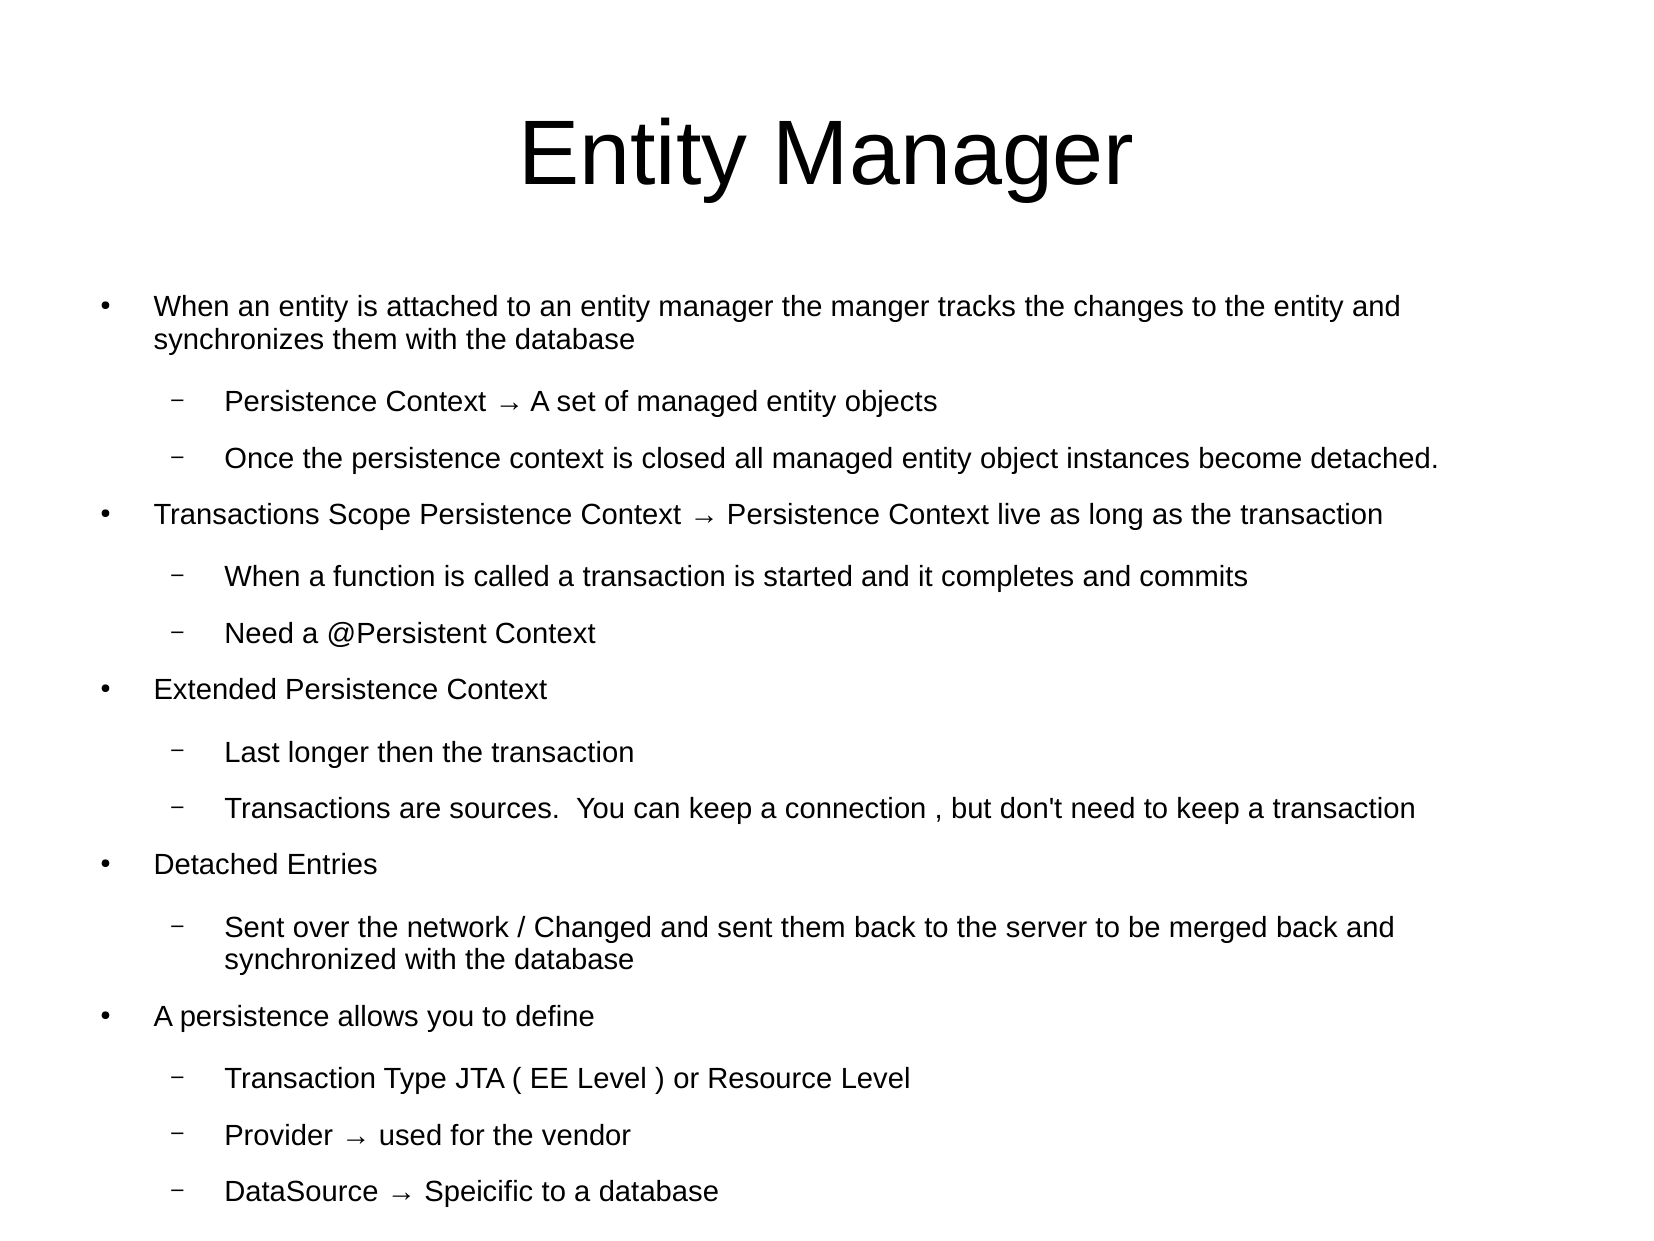

# Entity Manager
When an entity is attached to an entity manager the manger tracks the changes to the entity and synchronizes them with the database
Persistence Context → A set of managed entity objects
Once the persistence context is closed all managed entity object instances become detached.
Transactions Scope Persistence Context → Persistence Context live as long as the transaction
When a function is called a transaction is started and it completes and commits
Need a @Persistent Context
Extended Persistence Context
Last longer then the transaction
Transactions are sources. You can keep a connection , but don't need to keep a transaction
Detached Entries
Sent over the network / Changed and sent them back to the server to be merged back and synchronized with the database
A persistence allows you to define
Transaction Type JTA ( EE Level ) or Resource Level
Provider → used for the vendor
DataSource → Speicific to a database